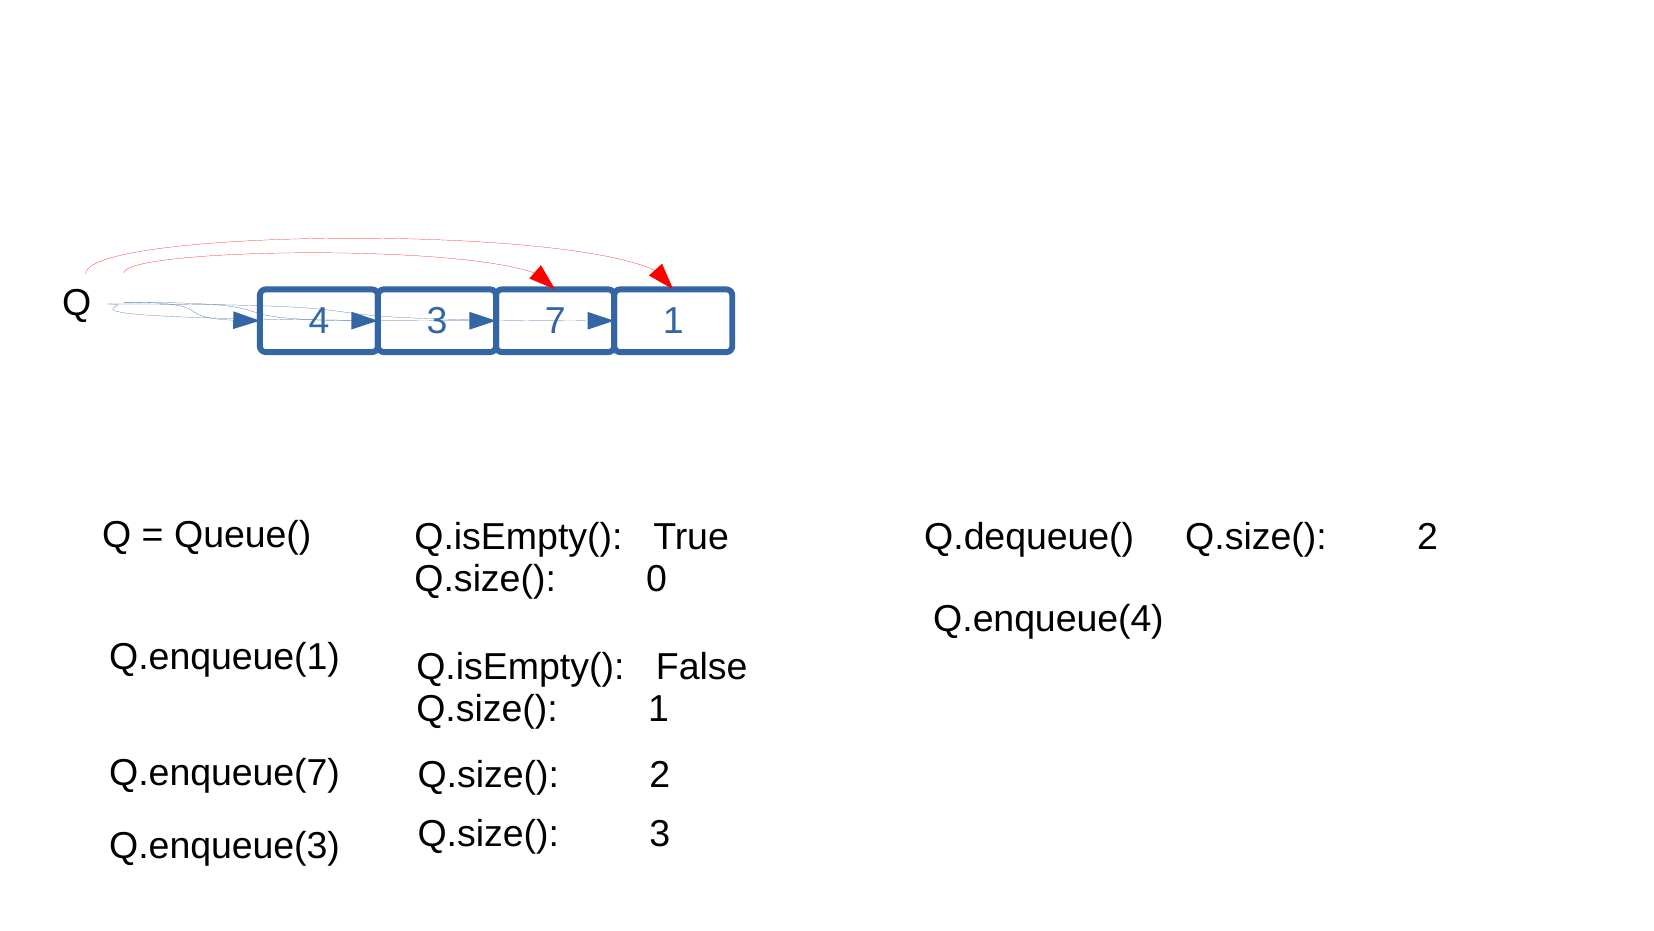

Q
4
3
7
1
Q = Queue()
Q.isEmpty(): True
Q.size():		 0
Q.dequeue()
Q.size():		 2
Q.enqueue(4)
Q.enqueue(1)
Q.isEmpty(): False
Q.size():		 1
Q.enqueue(7)
Q.size():		 2
Q.size():		 3
Q.enqueue(3)